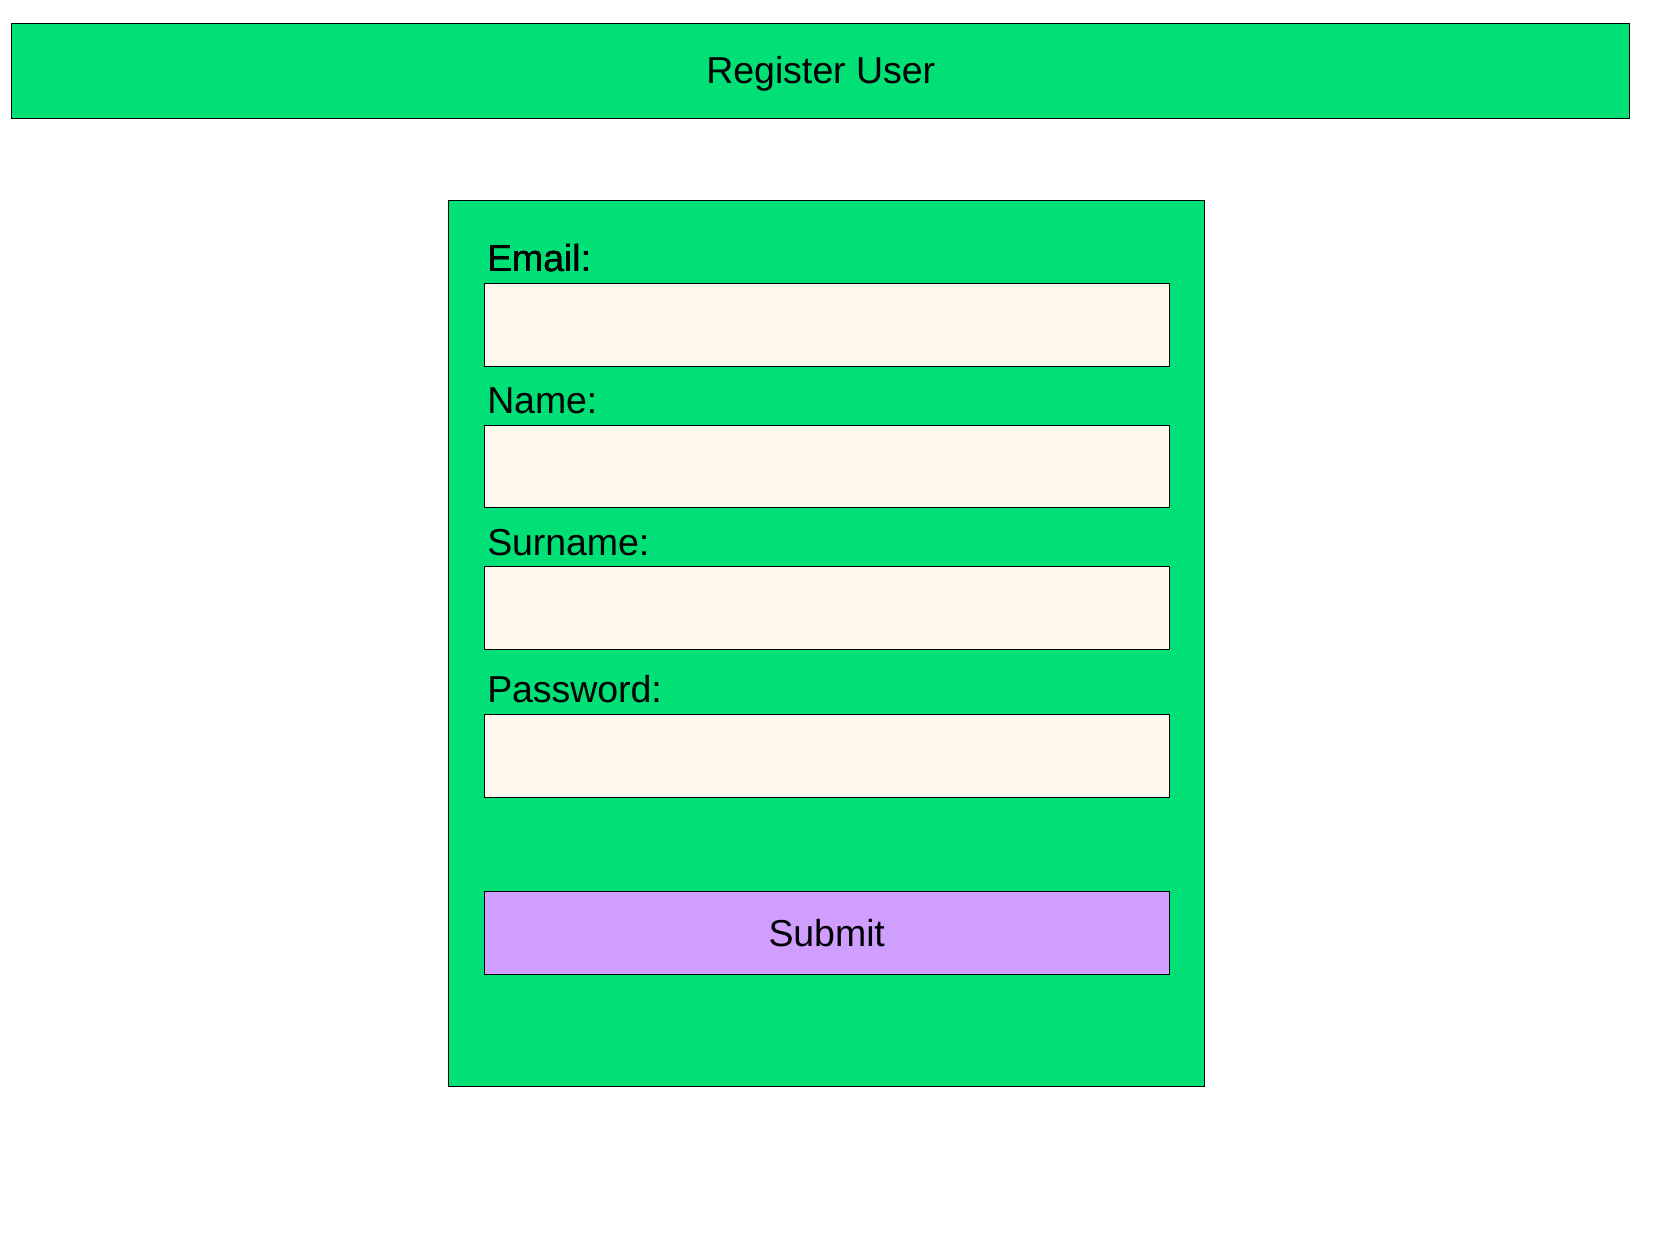

Register User
Email:
Email:
Email:
Email:
Name:
Surname:
Password:
Submit